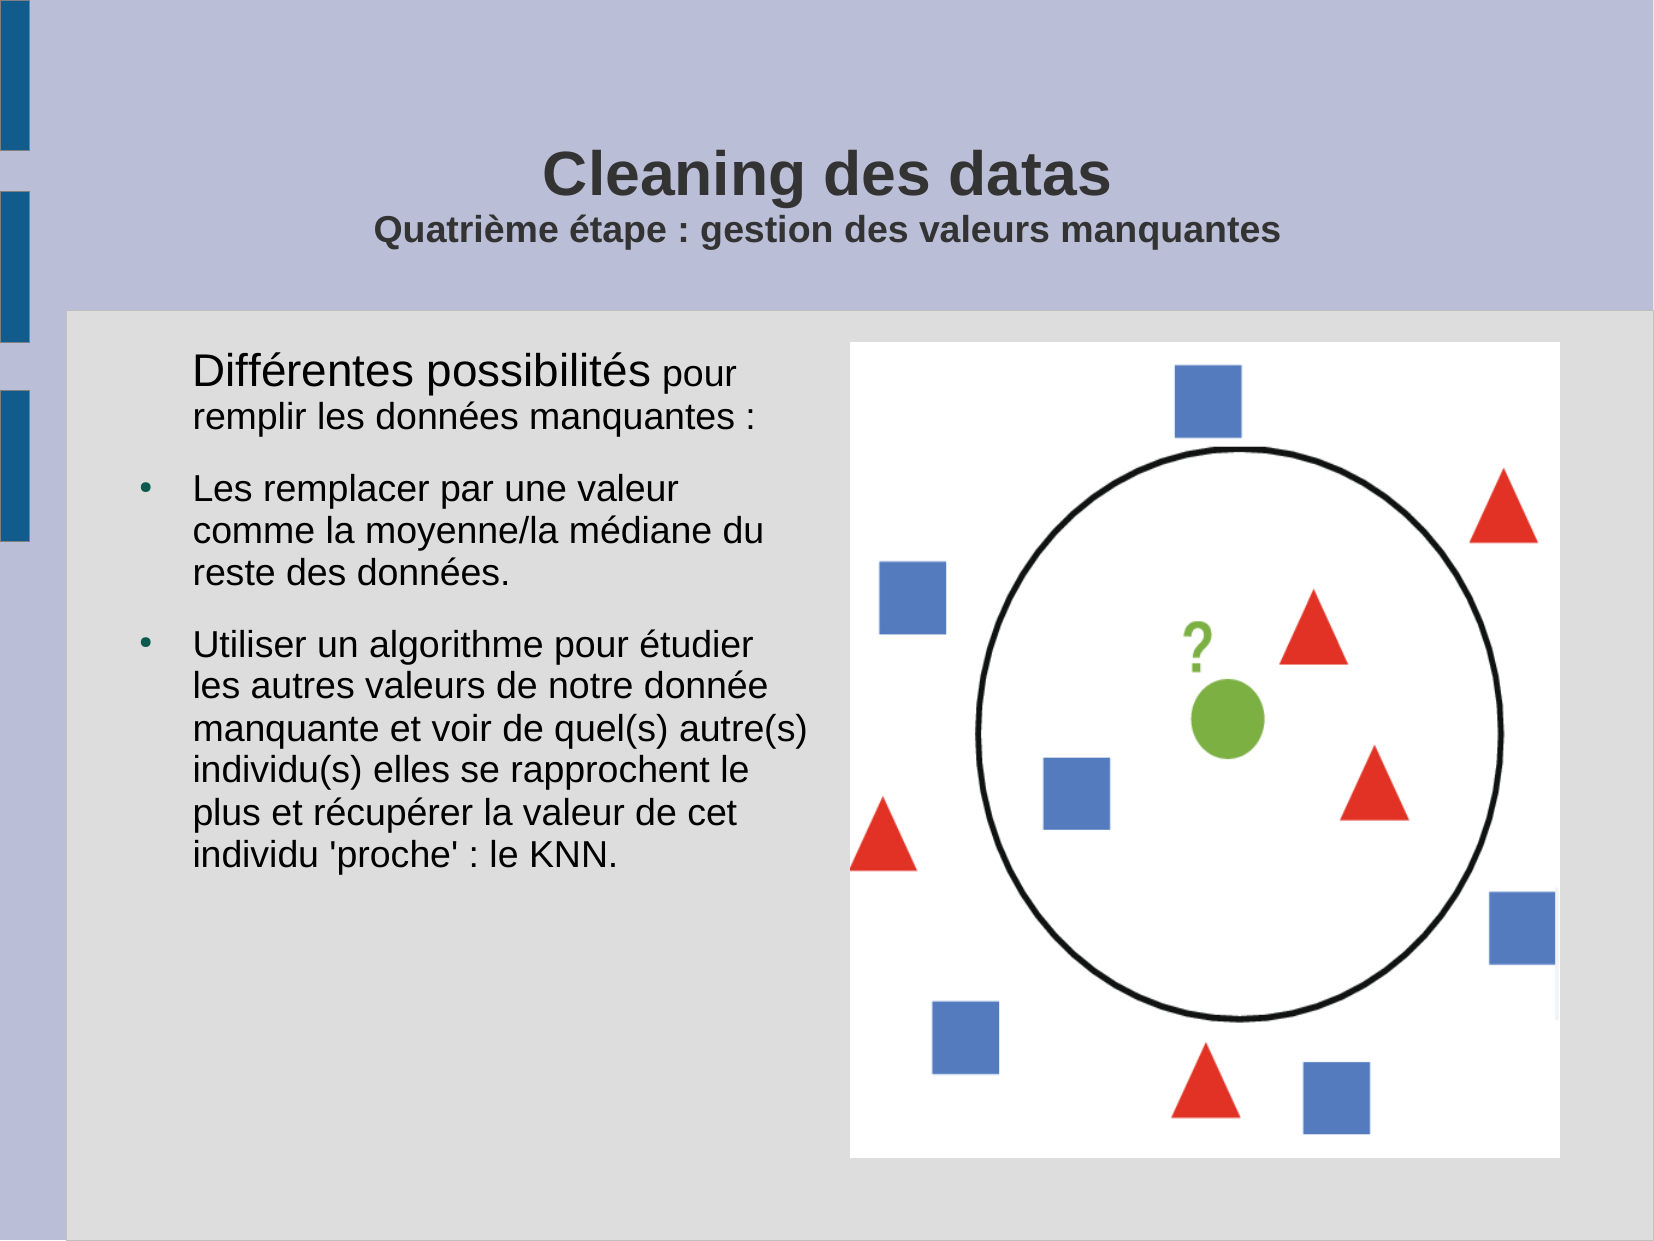

# Cleaning des datas Quatrième étape : gestion des valeurs manquantes
Différentes possibilités pour remplir les données manquantes :
Les remplacer par une valeur comme la moyenne/la médiane du reste des données.
Utiliser un algorithme pour étudier les autres valeurs de notre donnée manquante et voir de quel(s) autre(s) individu(s) elles se rapprochent le plus et récupérer la valeur de cet individu 'proche' : le KNN.